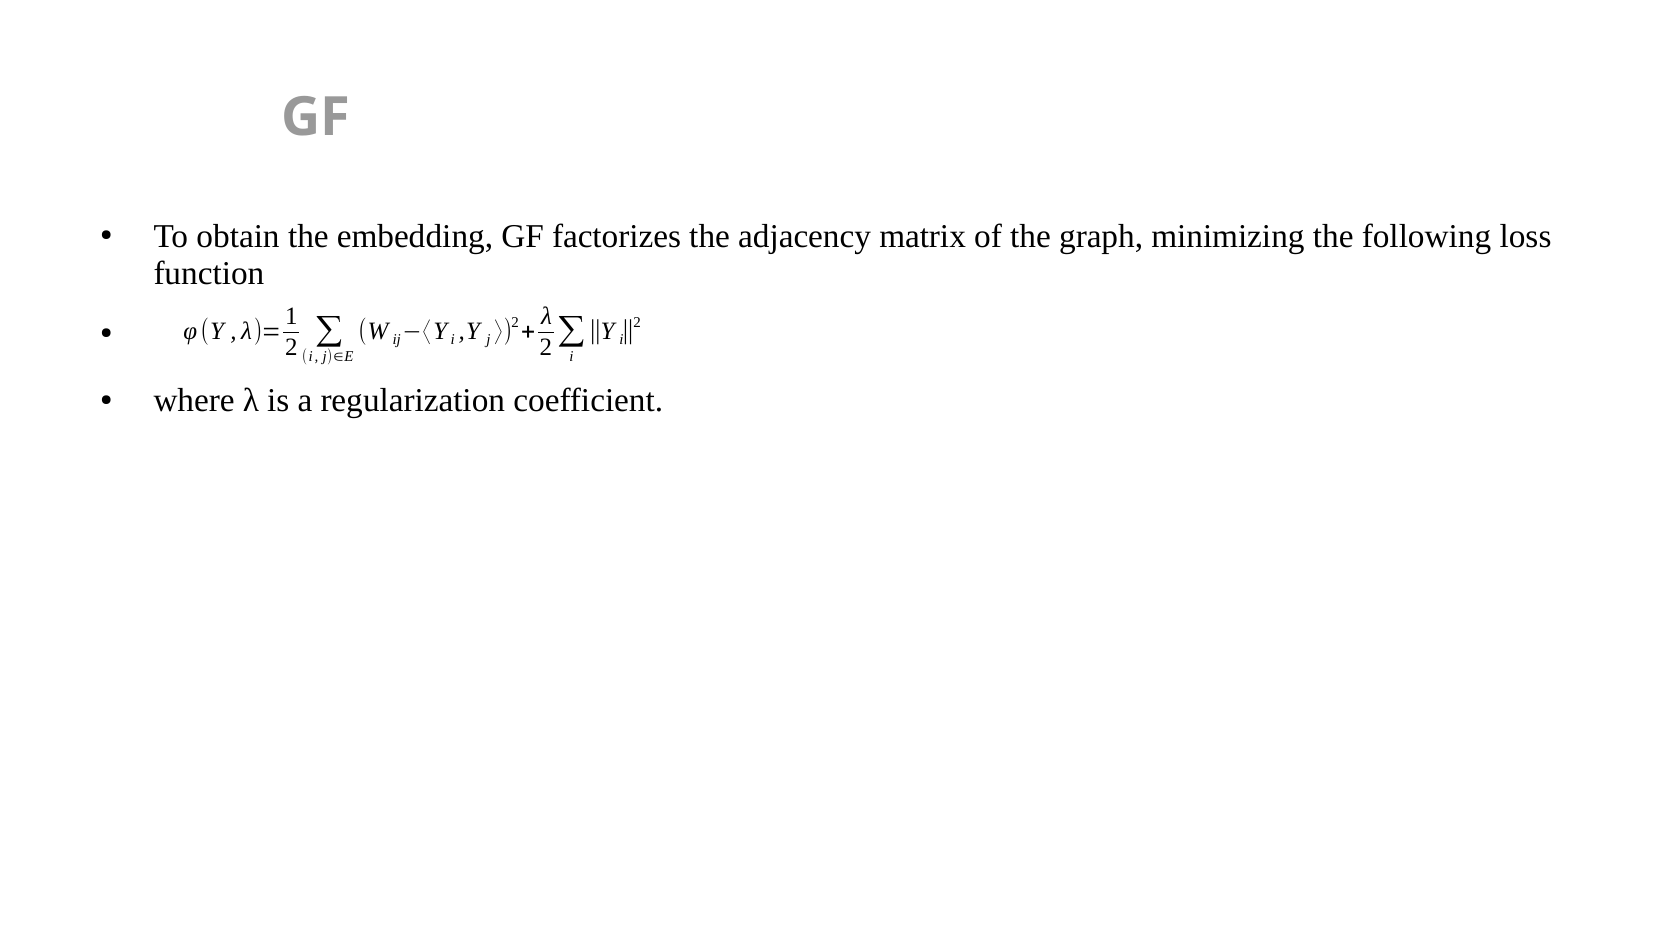

# GF
To obtain the embedding, GF factorizes the adjacency matrix of the graph, minimizing the following loss function
where λ is a regularization coefficient.